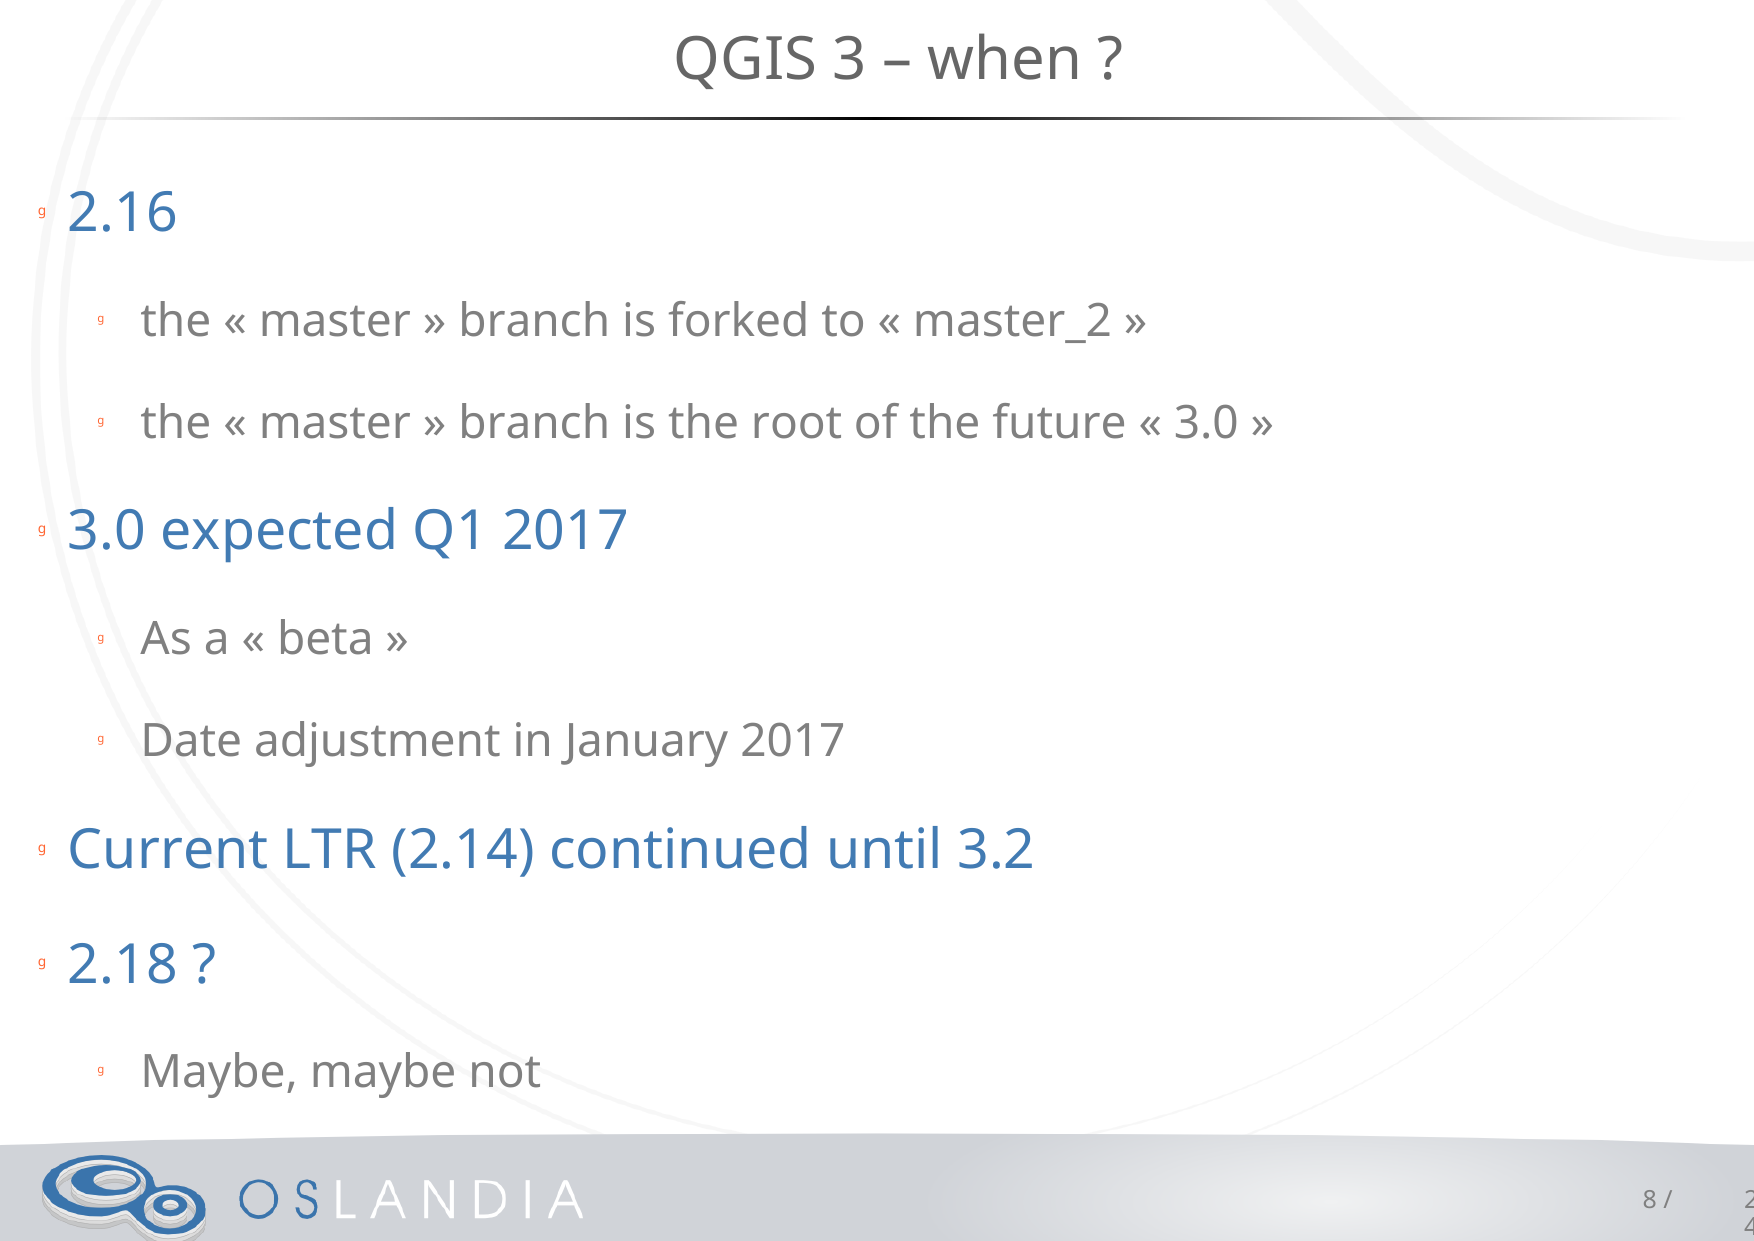

# QGIS 3 – when ?
2.16
the « master » branch is forked to « master_2 »
the « master » branch is the root of the future « 3.0 »
3.0 expected Q1 2017
As a « beta »
Date adjustment in January 2017
Current LTR (2.14) continued until 3.2
2.18 ?
Maybe, maybe not